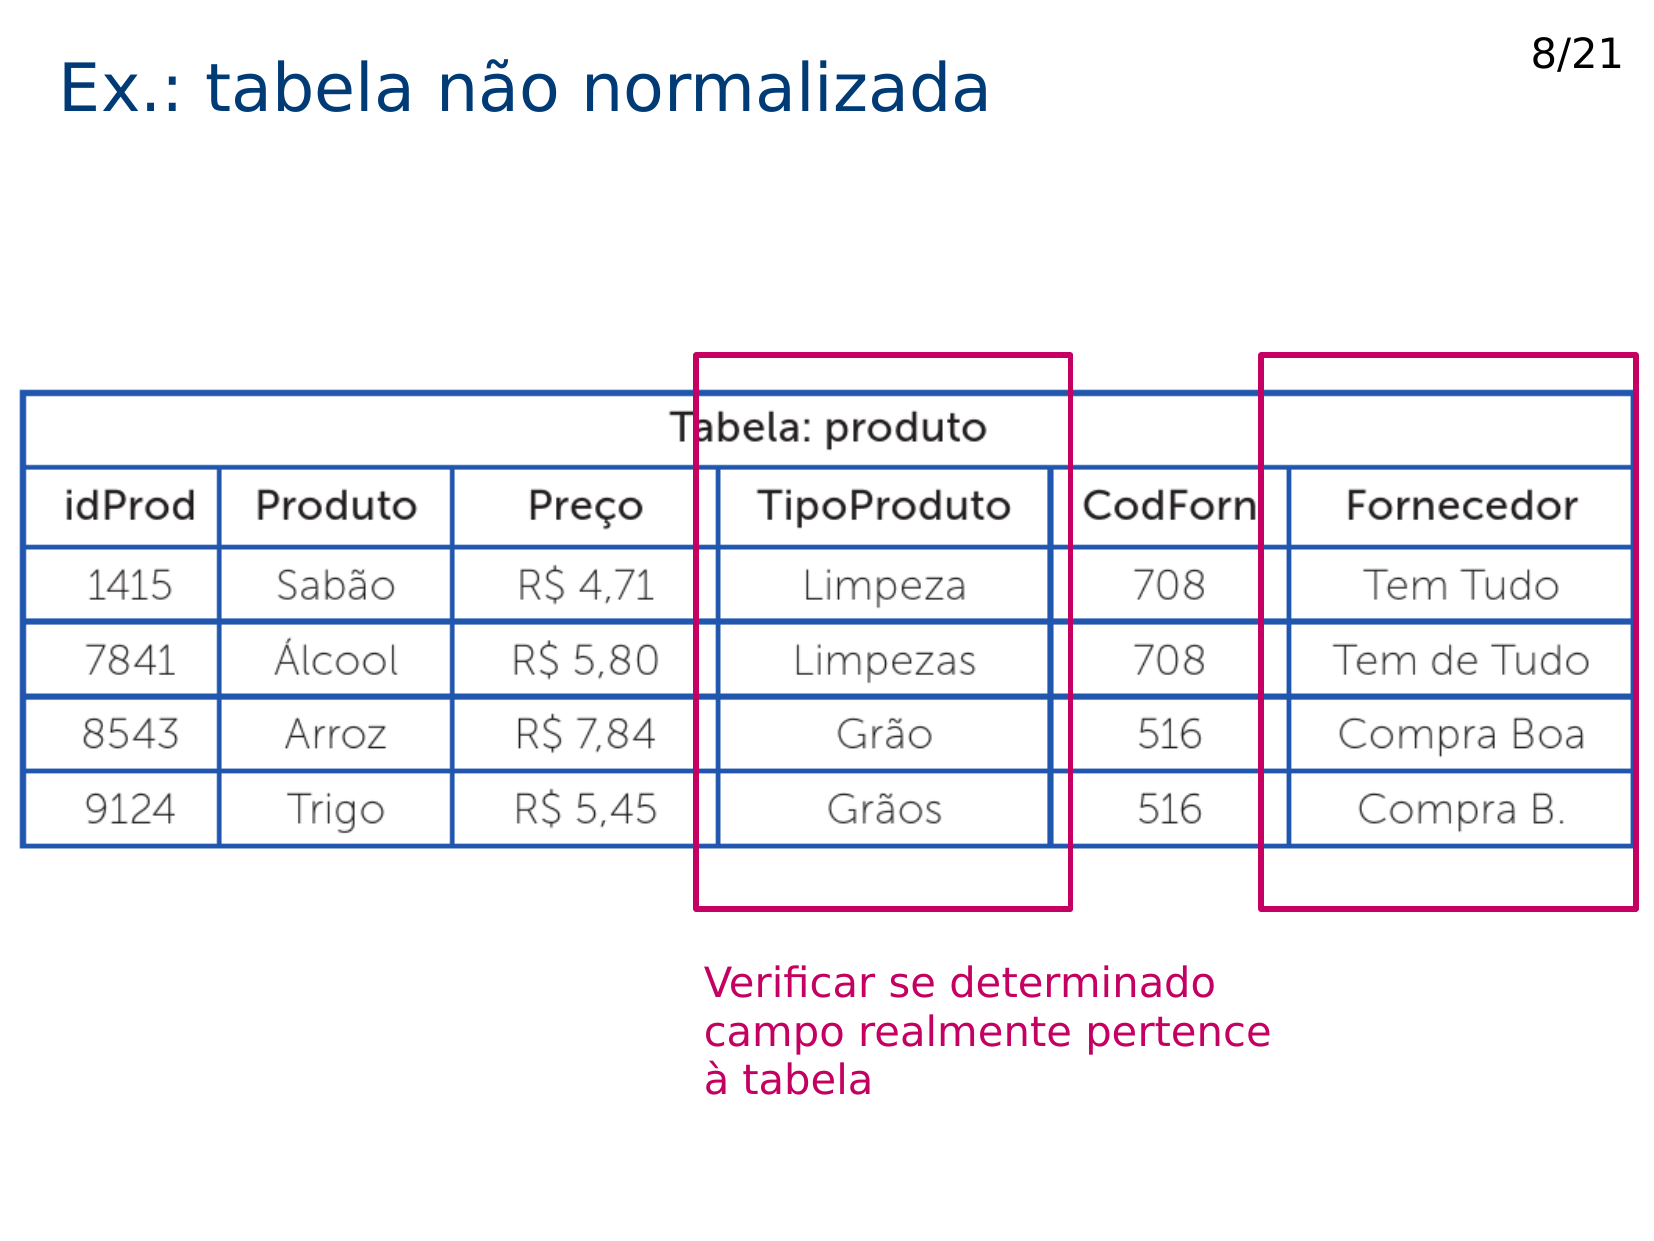

# Ex.: tabela não normalizada
8
Verificar se determinado campo realmente pertence à tabela